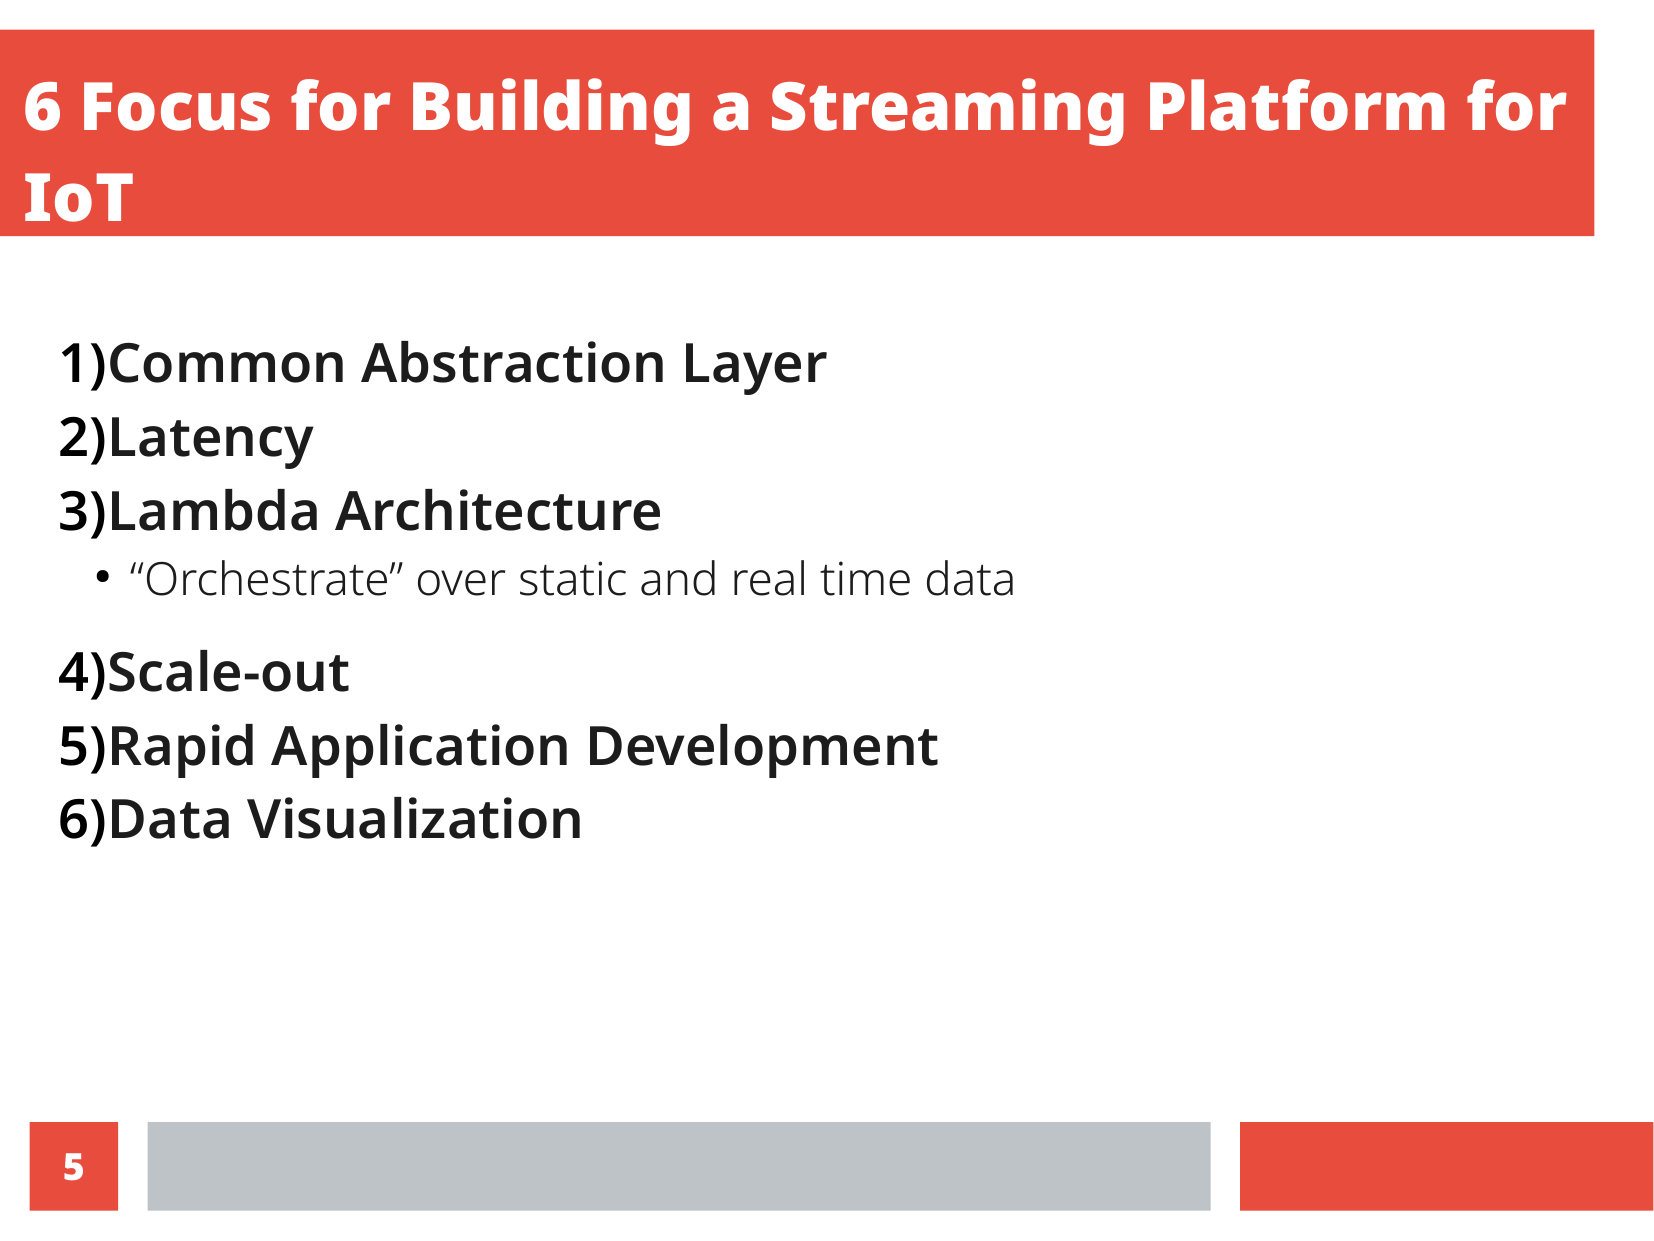

# 6 Focus for Building a Streaming Platform for IoT
Common Abstraction Layer
Latency
Lambda Architecture
“Orchestrate” over static and real time data
Scale-out
Rapid Application Development
Data Visualization
5